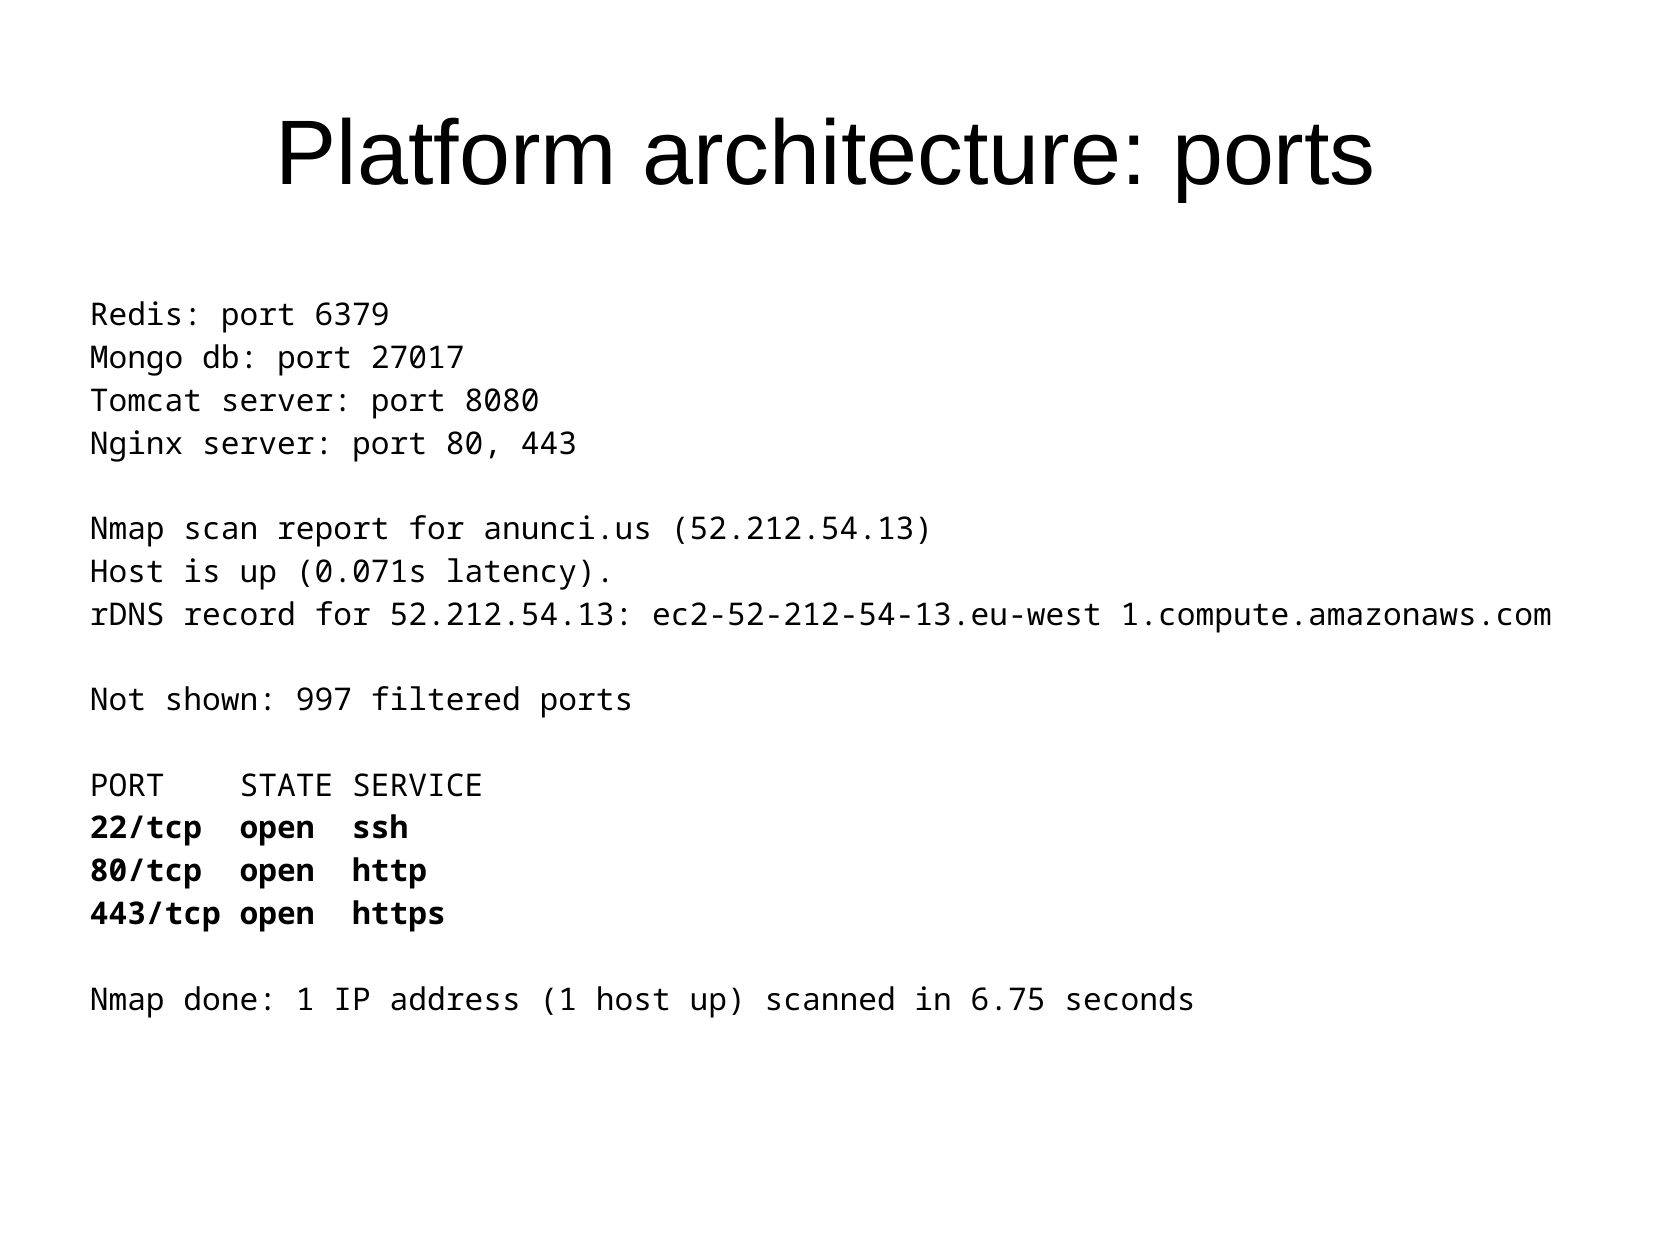

# Platform architecture: ports
Redis: port 6379
Mongo db: port 27017
Tomcat server: port 8080
Nginx server: port 80, 443
Nmap scan report for anunci.us (52.212.54.13)
Host is up (0.071s latency).
rDNS record for 52.212.54.13: ec2-52-212-54-13.eu-west 1.compute.amazonaws.com
Not shown: 997 filtered ports
PORT STATE SERVICE
22/tcp open ssh
80/tcp open http
443/tcp open https
Nmap done: 1 IP address (1 host up) scanned in 6.75 seconds